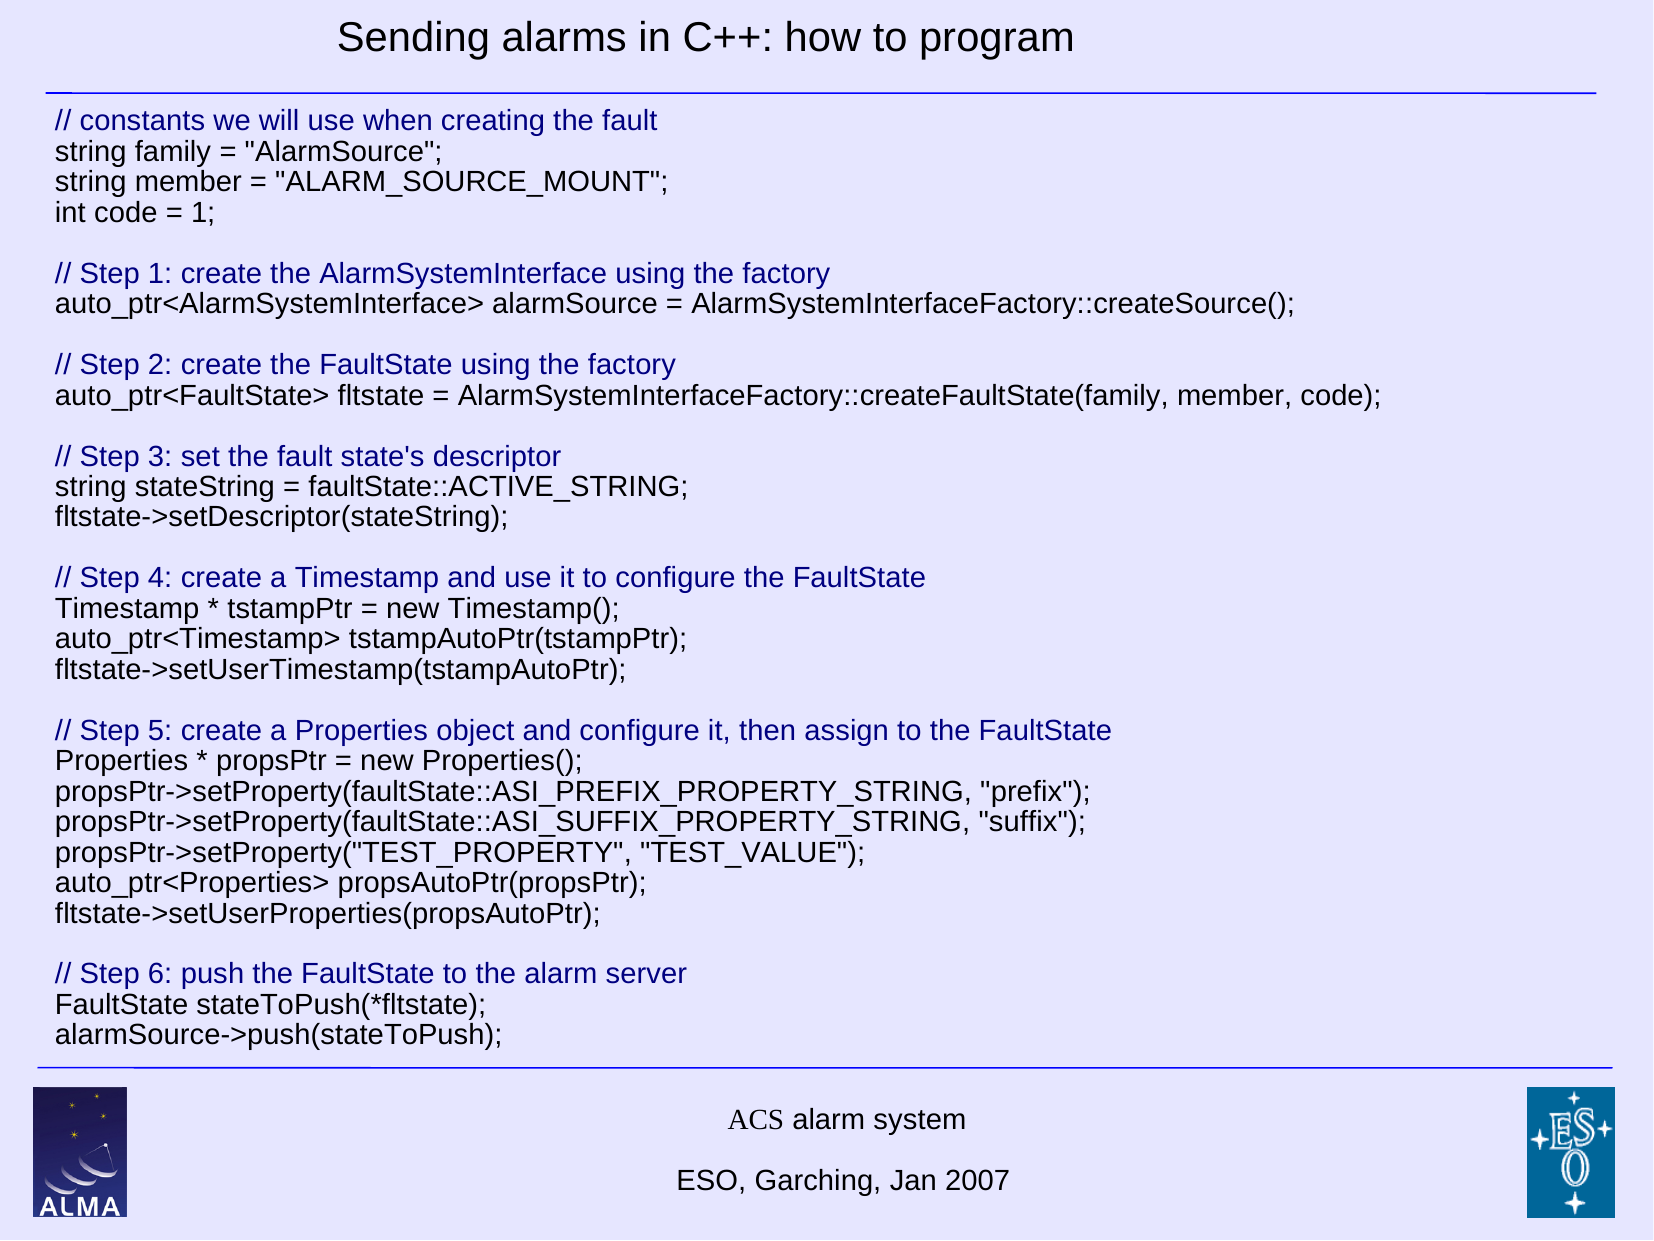

# Sending alarms in C++: how to program
// constants we will use when creating the fault
string family = "AlarmSource";
string member = "ALARM_SOURCE_MOUNT";
int code = 1;
// Step 1: create the AlarmSystemInterface using the factory
auto_ptr<AlarmSystemInterface> alarmSource = AlarmSystemInterfaceFactory::createSource();
// Step 2: create the FaultState using the factory
auto_ptr<FaultState> fltstate = AlarmSystemInterfaceFactory::createFaultState(family, member, code);
// Step 3: set the fault state's descriptor
string stateString = faultState::ACTIVE_STRING;
fltstate->setDescriptor(stateString);
// Step 4: create a Timestamp and use it to configure the FaultState
Timestamp * tstampPtr = new Timestamp();
auto_ptr<Timestamp> tstampAutoPtr(tstampPtr);
fltstate->setUserTimestamp(tstampAutoPtr);
// Step 5: create a Properties object and configure it, then assign to the FaultState
Properties * propsPtr = new Properties();
propsPtr->setProperty(faultState::ASI_PREFIX_PROPERTY_STRING, "prefix");
propsPtr->setProperty(faultState::ASI_SUFFIX_PROPERTY_STRING, "suffix");
propsPtr->setProperty("TEST_PROPERTY", "TEST_VALUE");
auto_ptr<Properties> propsAutoPtr(propsPtr);
fltstate->setUserProperties(propsAutoPtr);
// Step 6: push the FaultState to the alarm server
FaultState stateToPush(*fltstate);
alarmSource->push(stateToPush);